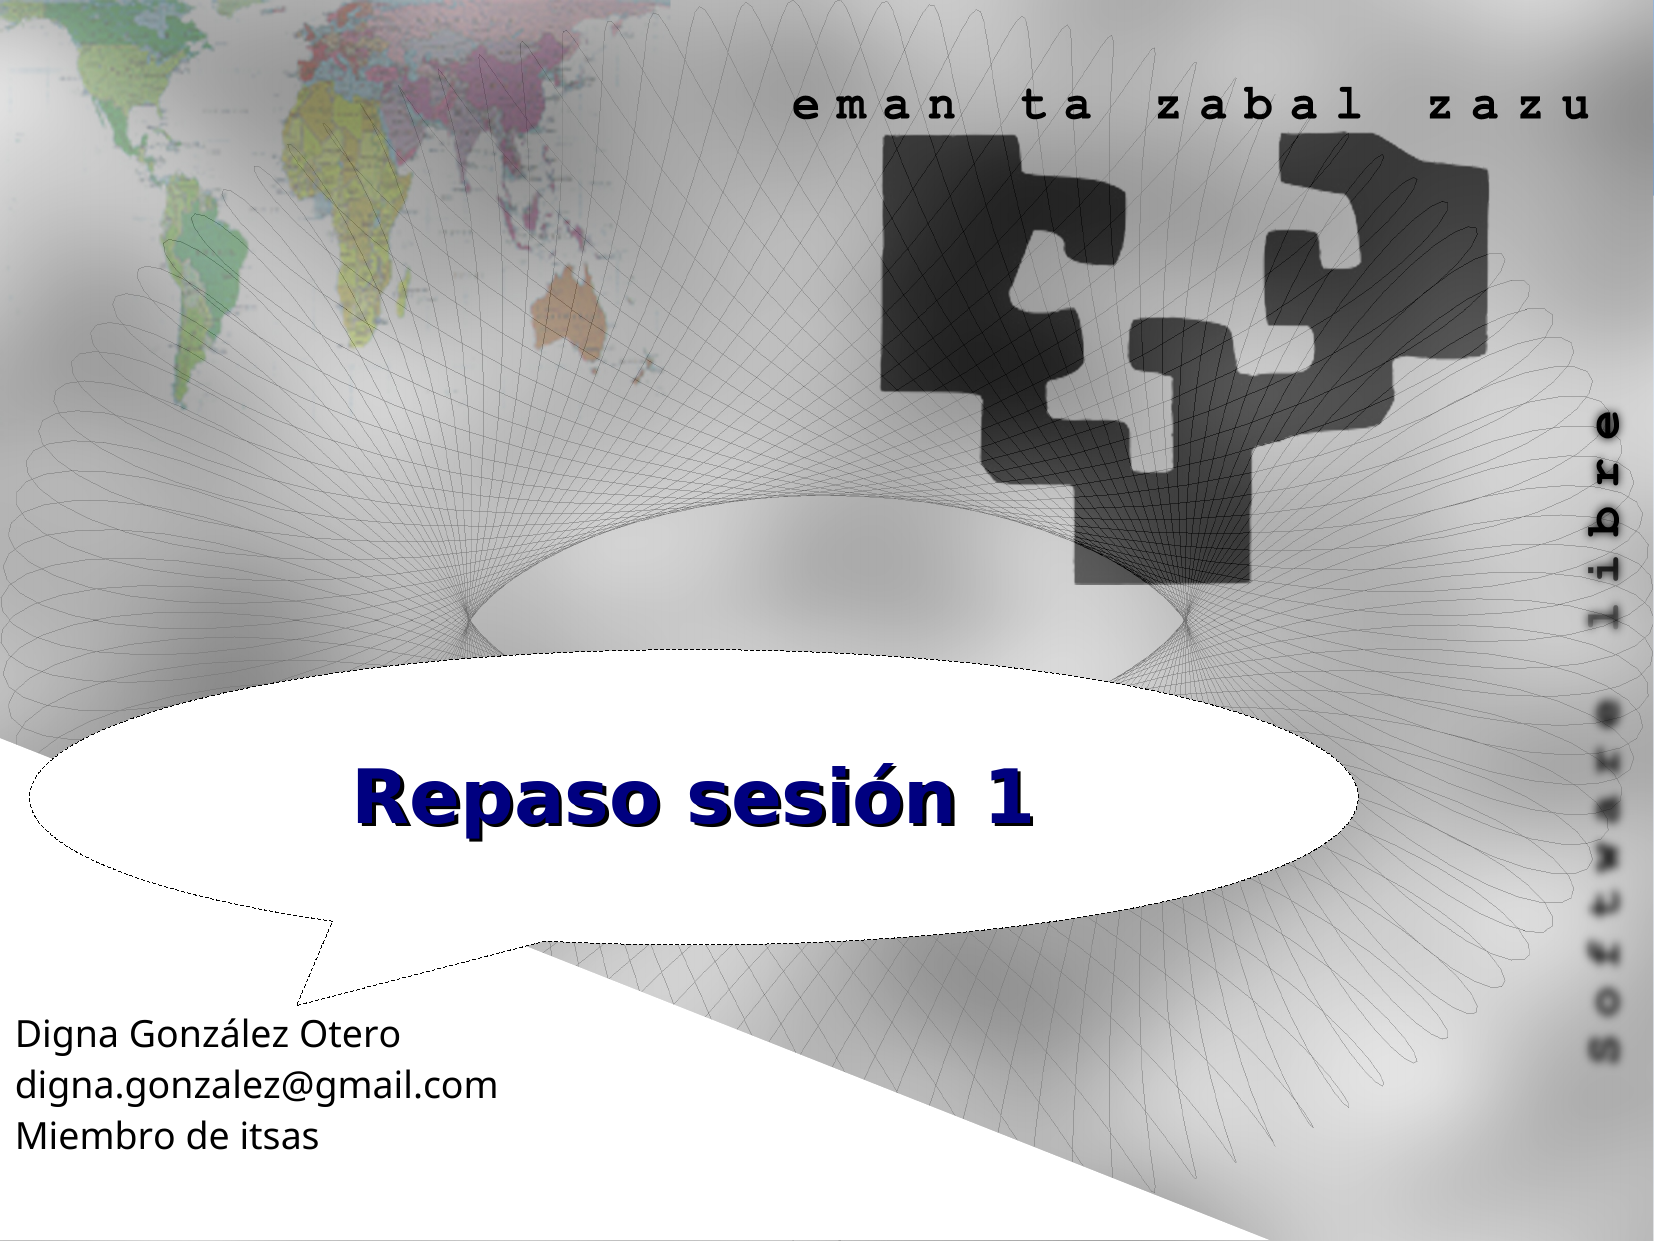

Repaso sesión 1
Digna González Otero
digna.gonzalez@gmail.com
Miembro de itsas